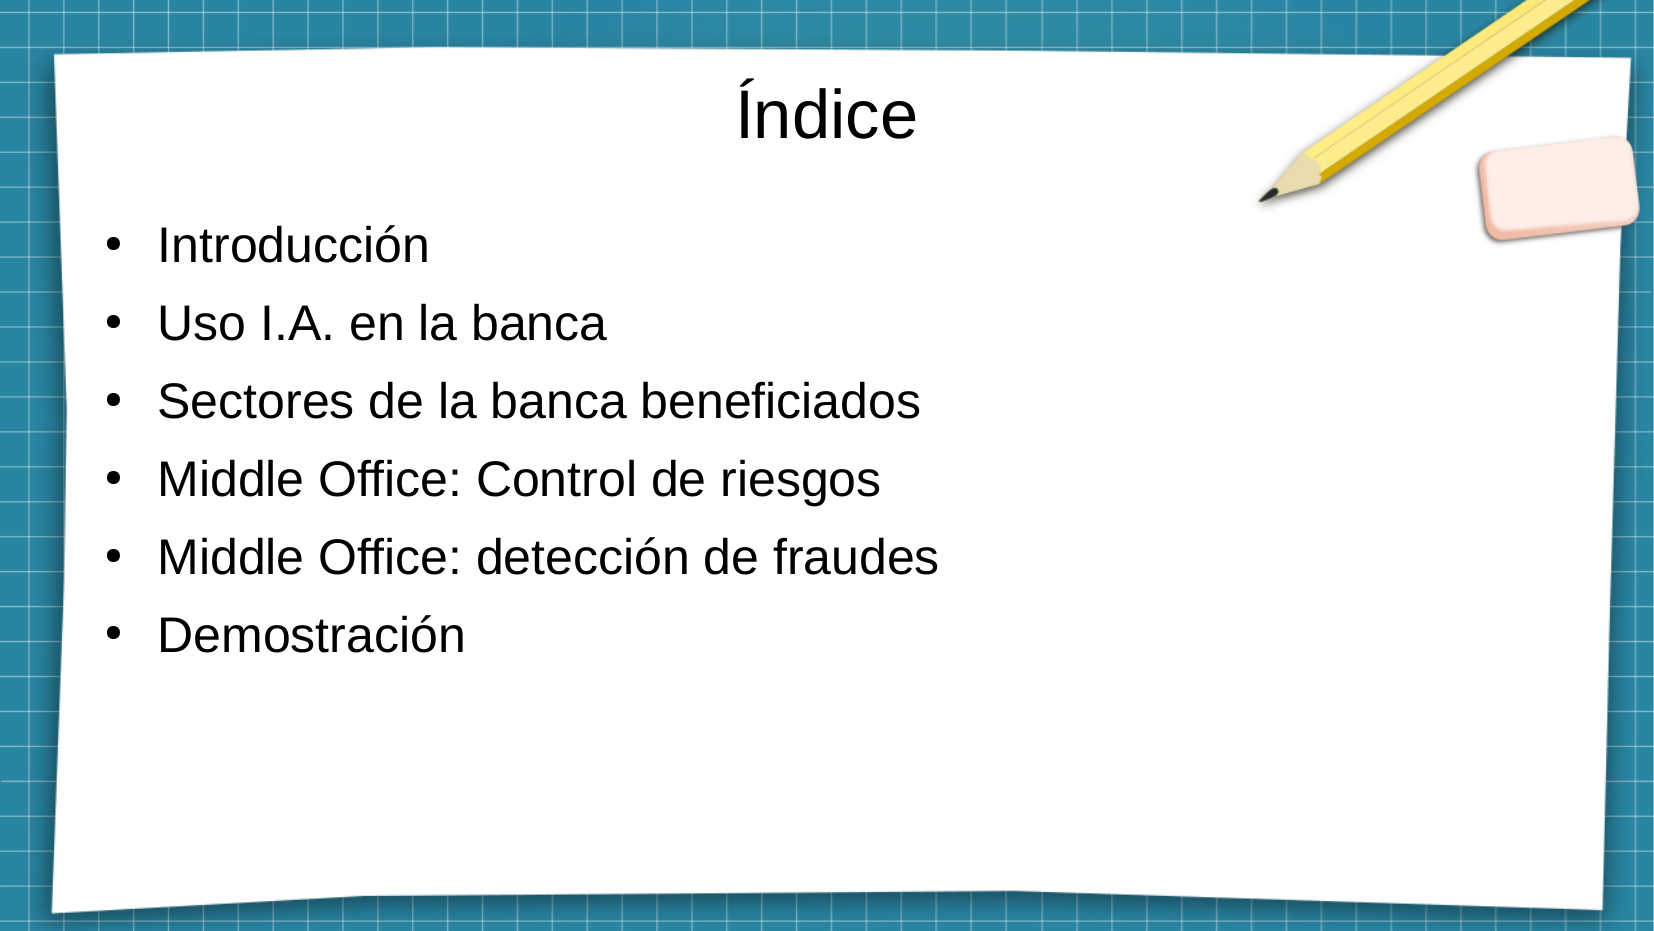

# Índice
Introducción
Uso I.A. en la banca
Sectores de la banca beneficiados
Middle Office: Control de riesgos
Middle Office: detección de fraudes
Demostración